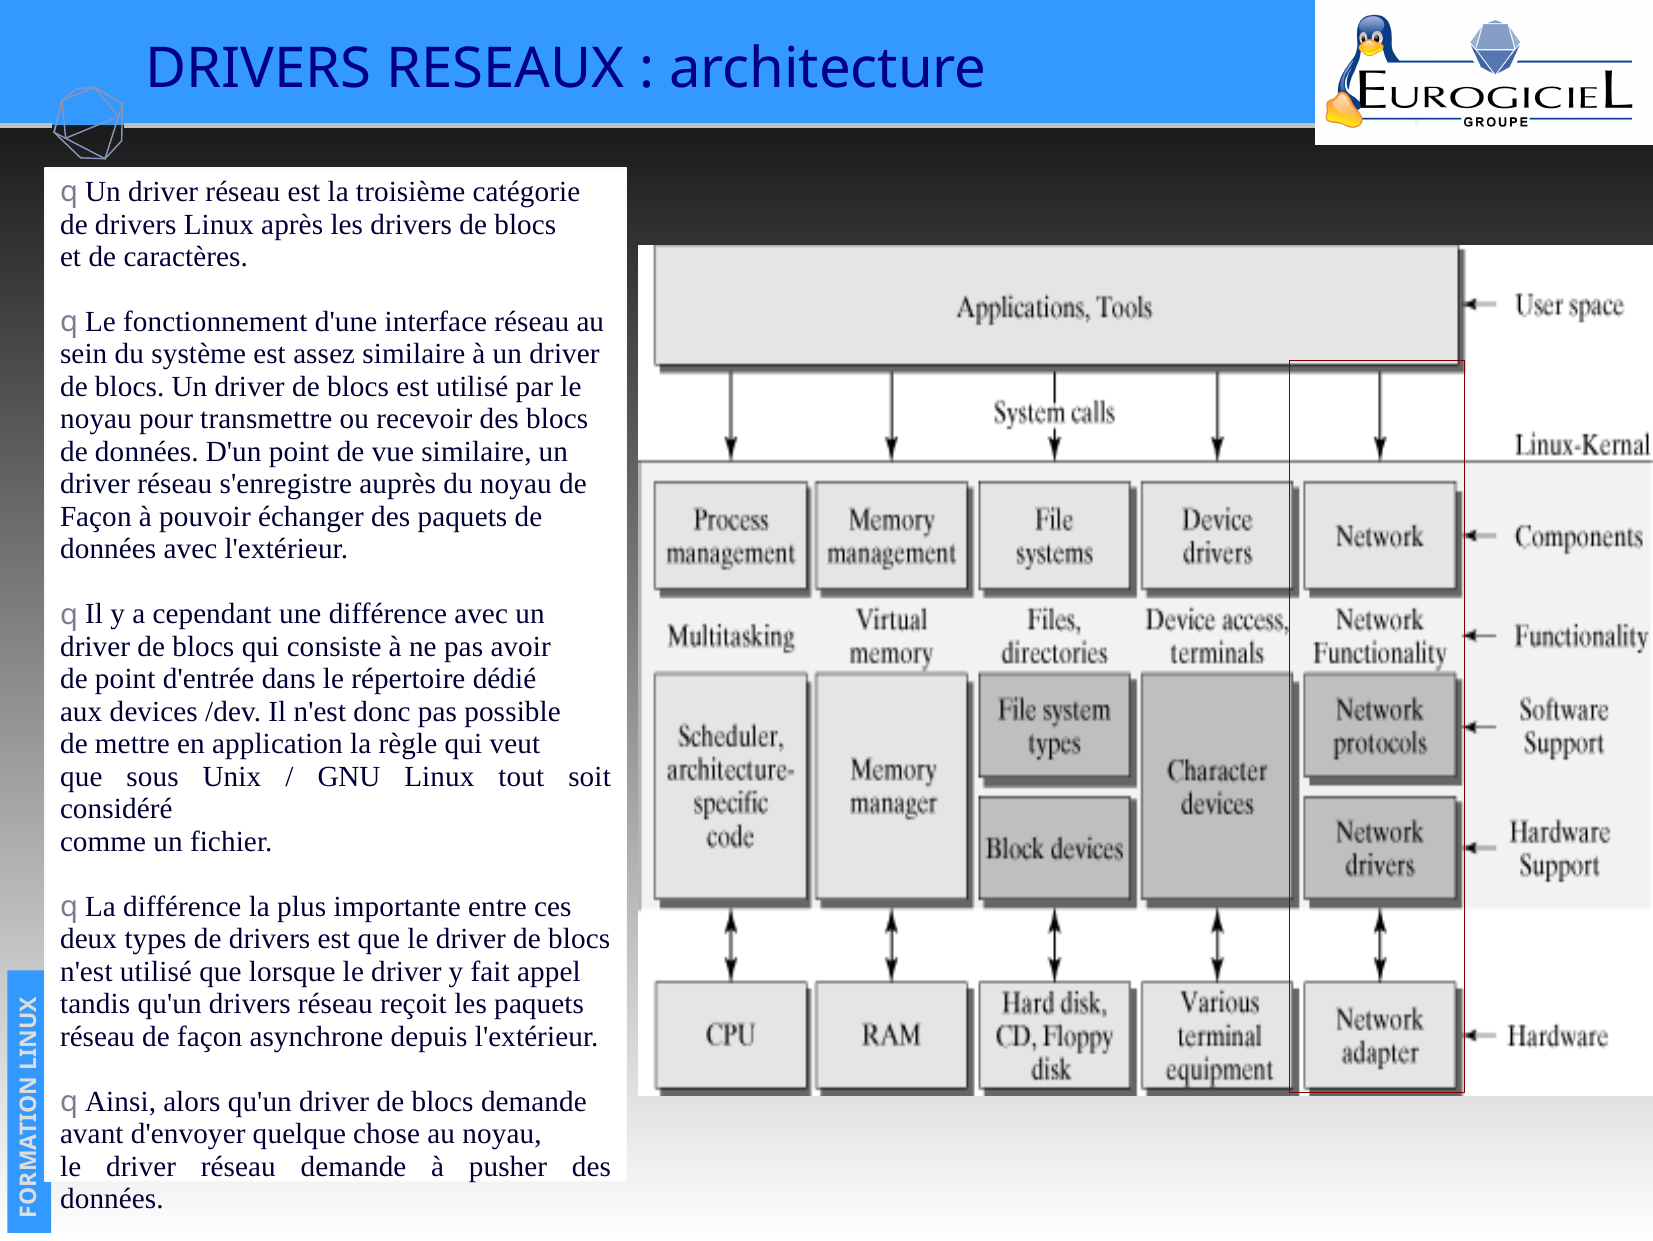

# DRIVERS RESEAUX : architecture
 Un driver réseau est la troisième catégorie
de drivers Linux après les drivers de blocs
et de caractères.
 Le fonctionnement d'une interface réseau au
sein du système est assez similaire à un driver
de blocs. Un driver de blocs est utilisé par le
noyau pour transmettre ou recevoir des blocs
de données. D'un point de vue similaire, un
driver réseau s'enregistre auprès du noyau de
Façon à pouvoir échanger des paquets de
données avec l'extérieur.
 Il y a cependant une différence avec un
driver de blocs qui consiste à ne pas avoir
de point d'entrée dans le répertoire dédié
aux devices /dev. Il n'est donc pas possible
de mettre en application la règle qui veut
que sous Unix / GNU Linux tout soit considéré
comme un fichier.
 La différence la plus importante entre ces
deux types de drivers est que le driver de blocs
n'est utilisé que lorsque le driver y fait appel
tandis qu'un drivers réseau reçoit les paquets
réseau de façon asynchrone depuis l'extérieur.
 Ainsi, alors qu'un driver de blocs demande
avant d'envoyer quelque chose au noyau,
le driver réseau demande à pusher des données.
